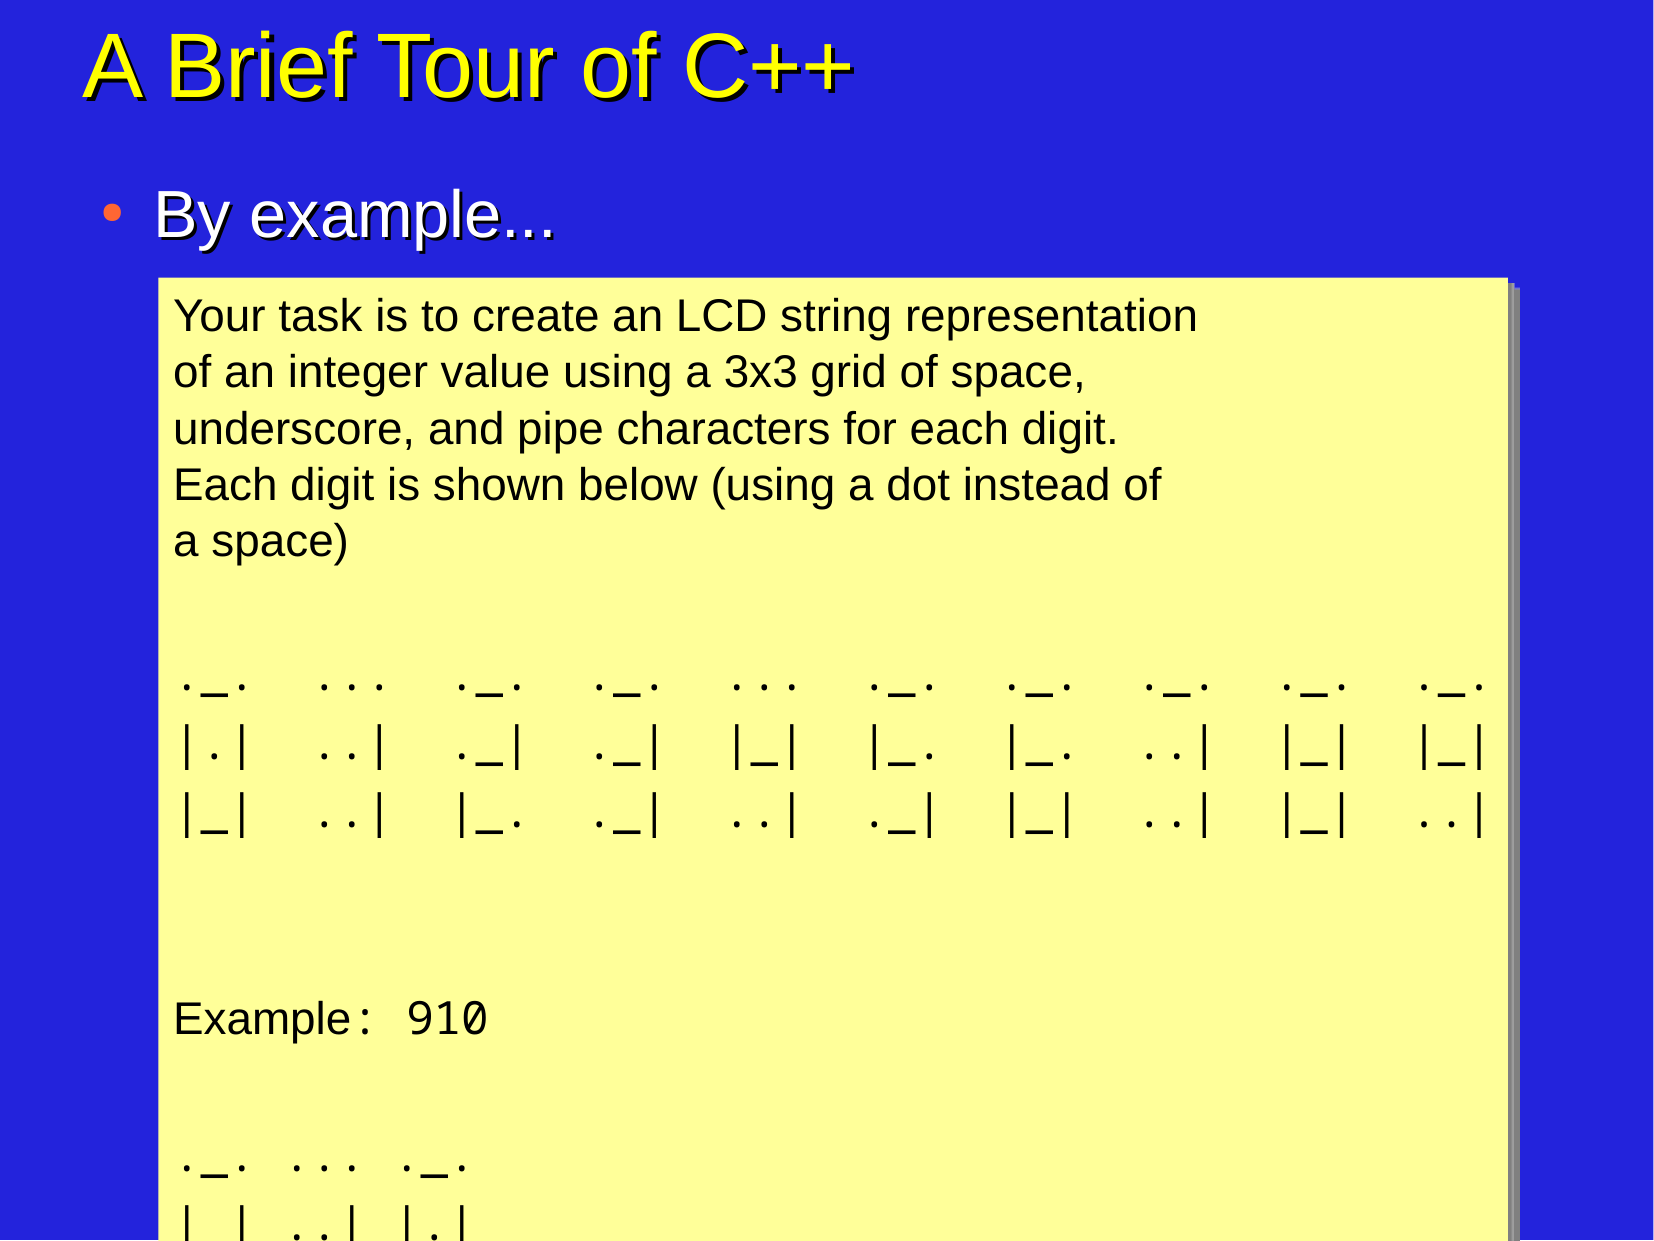

# A Brief Tour of C++
By example...
Your task is to create an LCD string representation
of an integer value using a 3x3 grid of space,
underscore, and pipe characters for each digit.
Each digit is shown below (using a dot instead of
a space)
._. ... ._. ._. ... ._. ._. ._. ._. ._.
|.| ..| ._| ._| |_| |_. |_. ..| |_| |_|
|_| ..| |_. ._| ..| ._| |_| ..| |_| ..|
Example: 910
._. ... ._.
|_| ..| |.|
..| ..| |_|